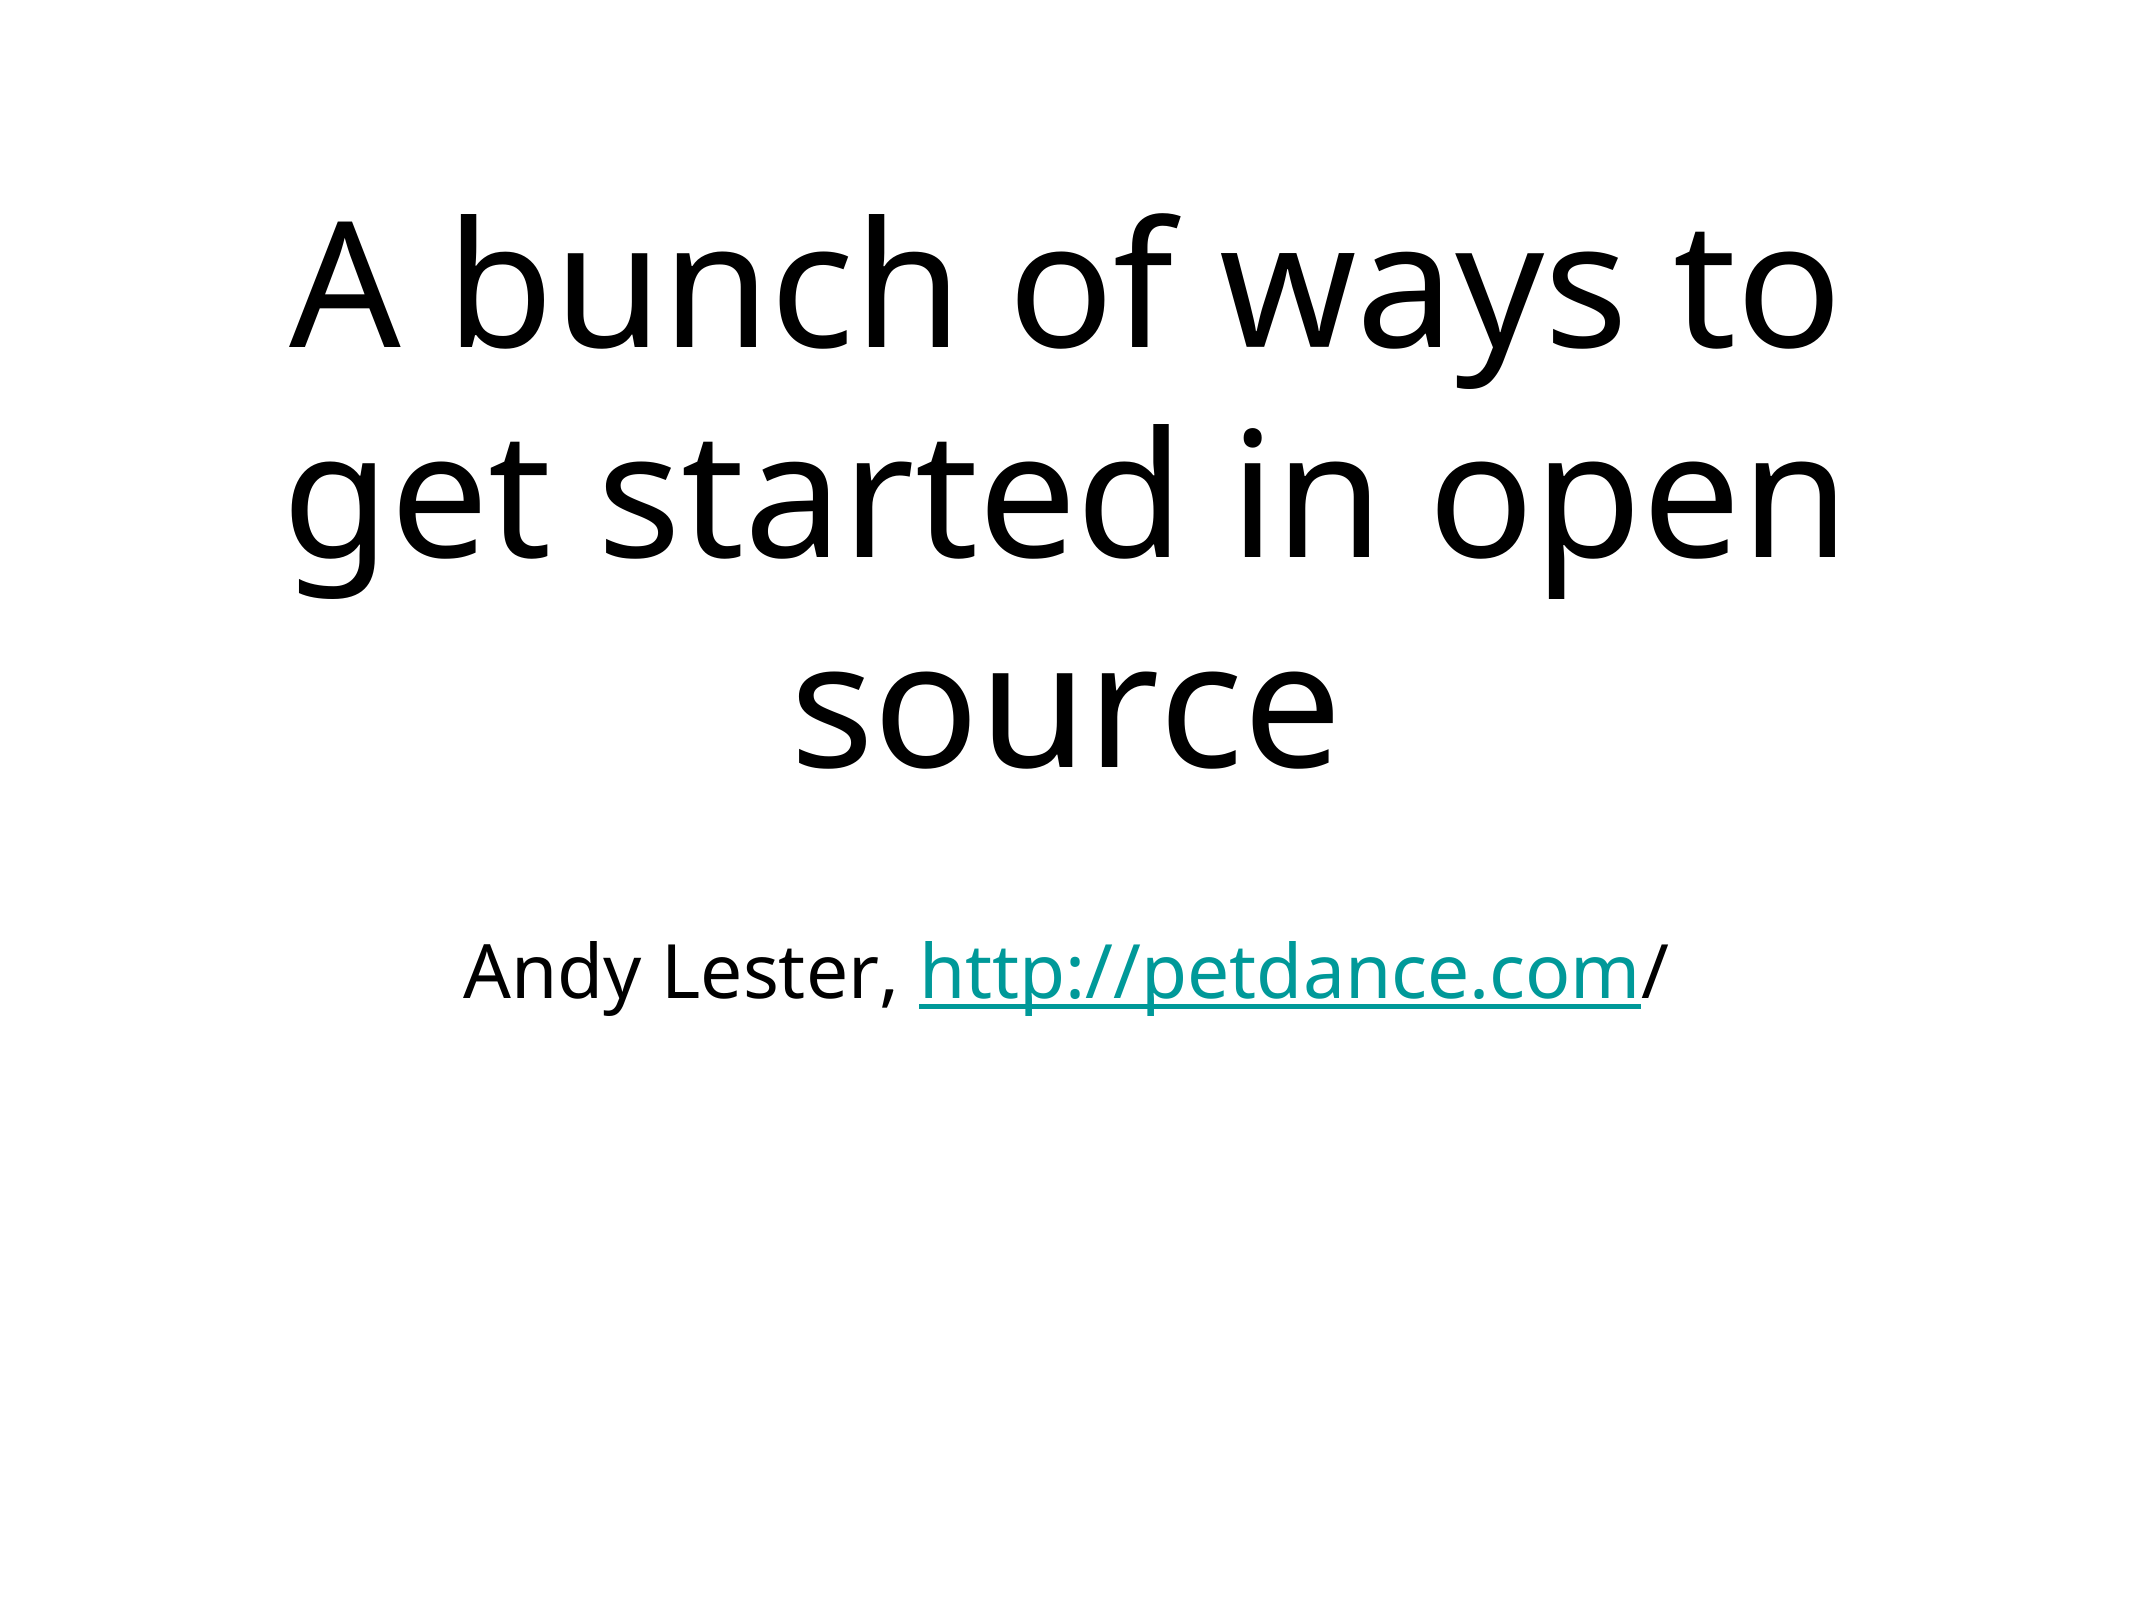

# A bunch of ways to get started in open source
Andy Lester, http://petdance.com/